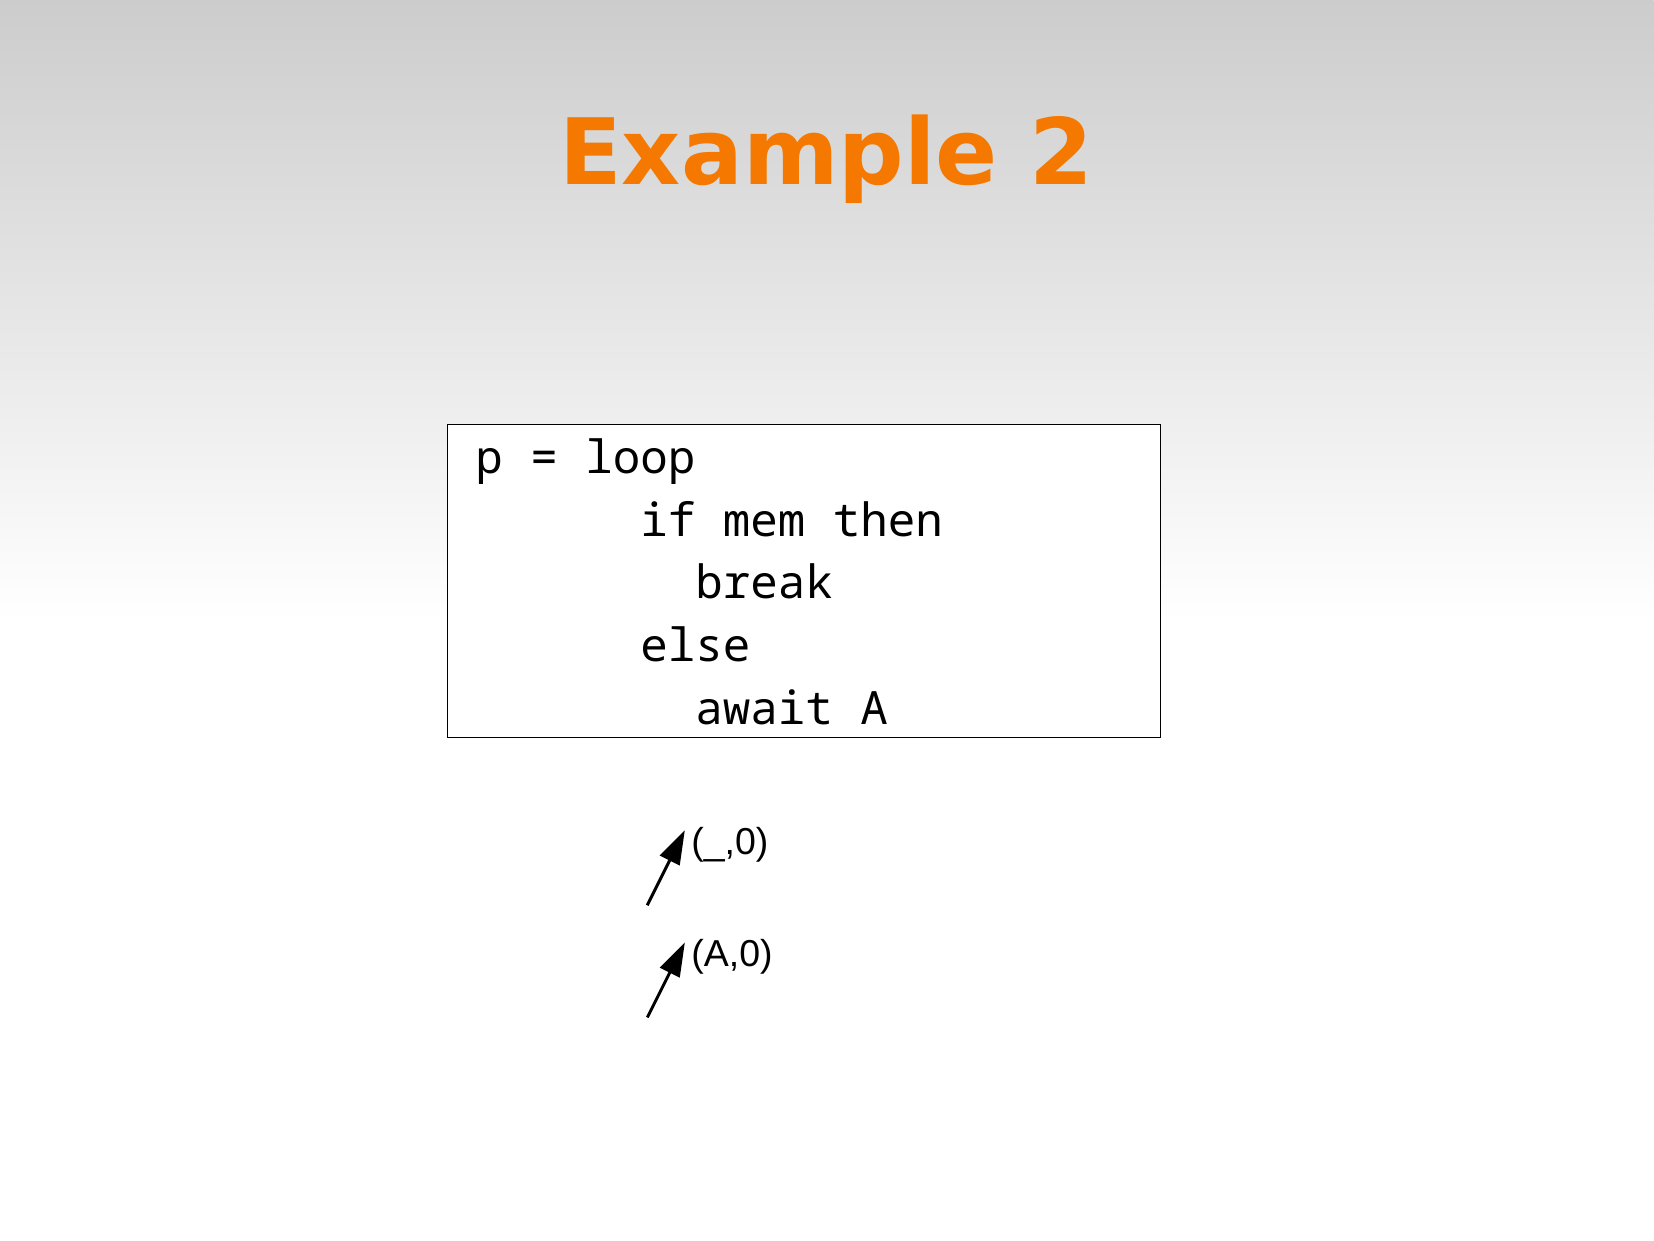

# Example 2
 p = loop
 if mem then
 break
 else
 await A
(_,0)
(A,0)